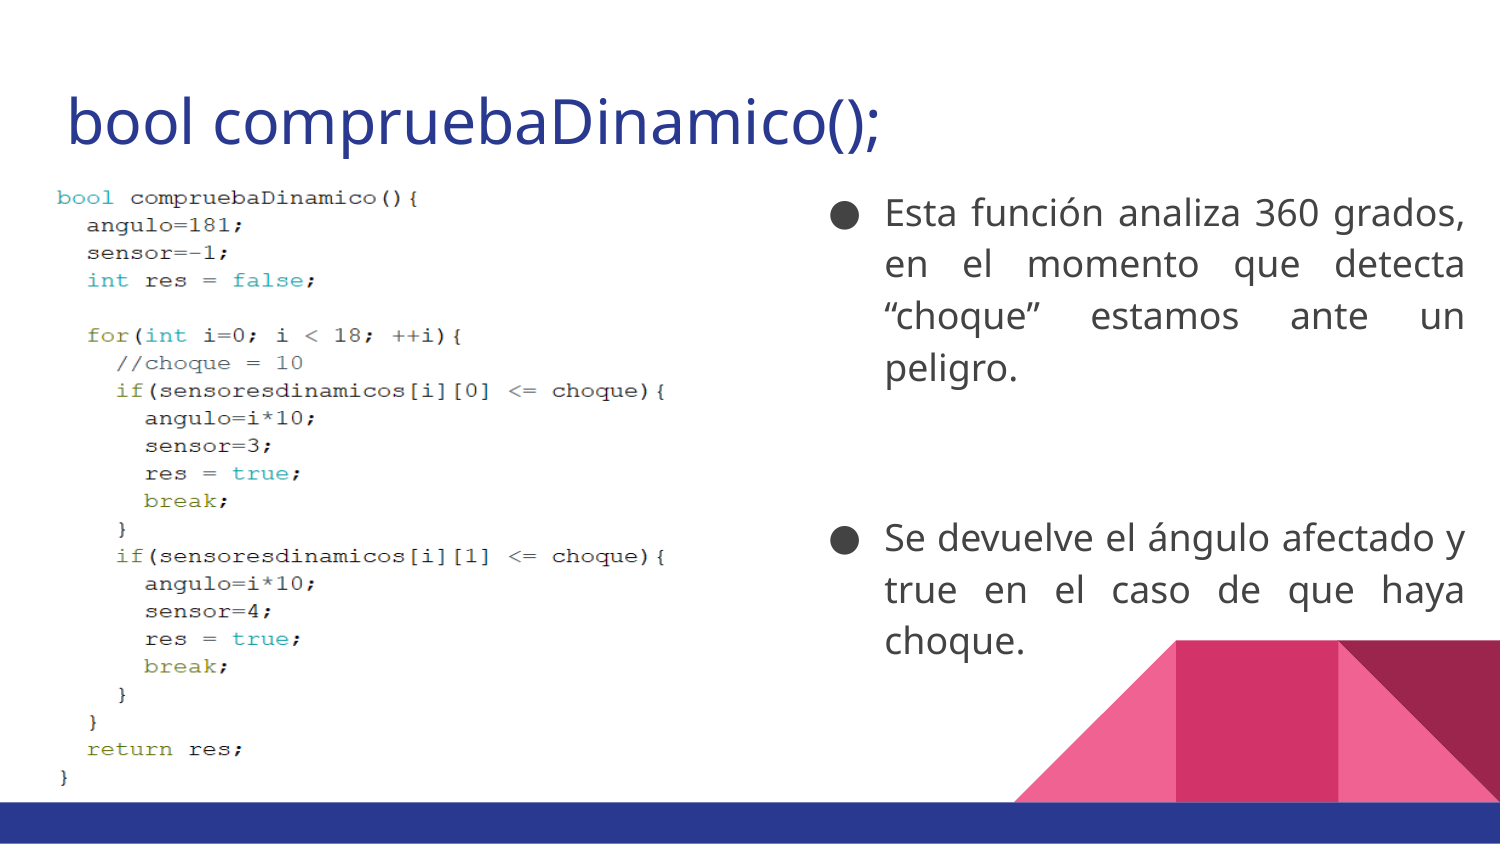

# bool compruebaDinamico();
Esta función analiza 360 grados, en el momento que detecta “choque” estamos ante un peligro.
Se devuelve el ángulo afectado y true en el caso de que haya choque.